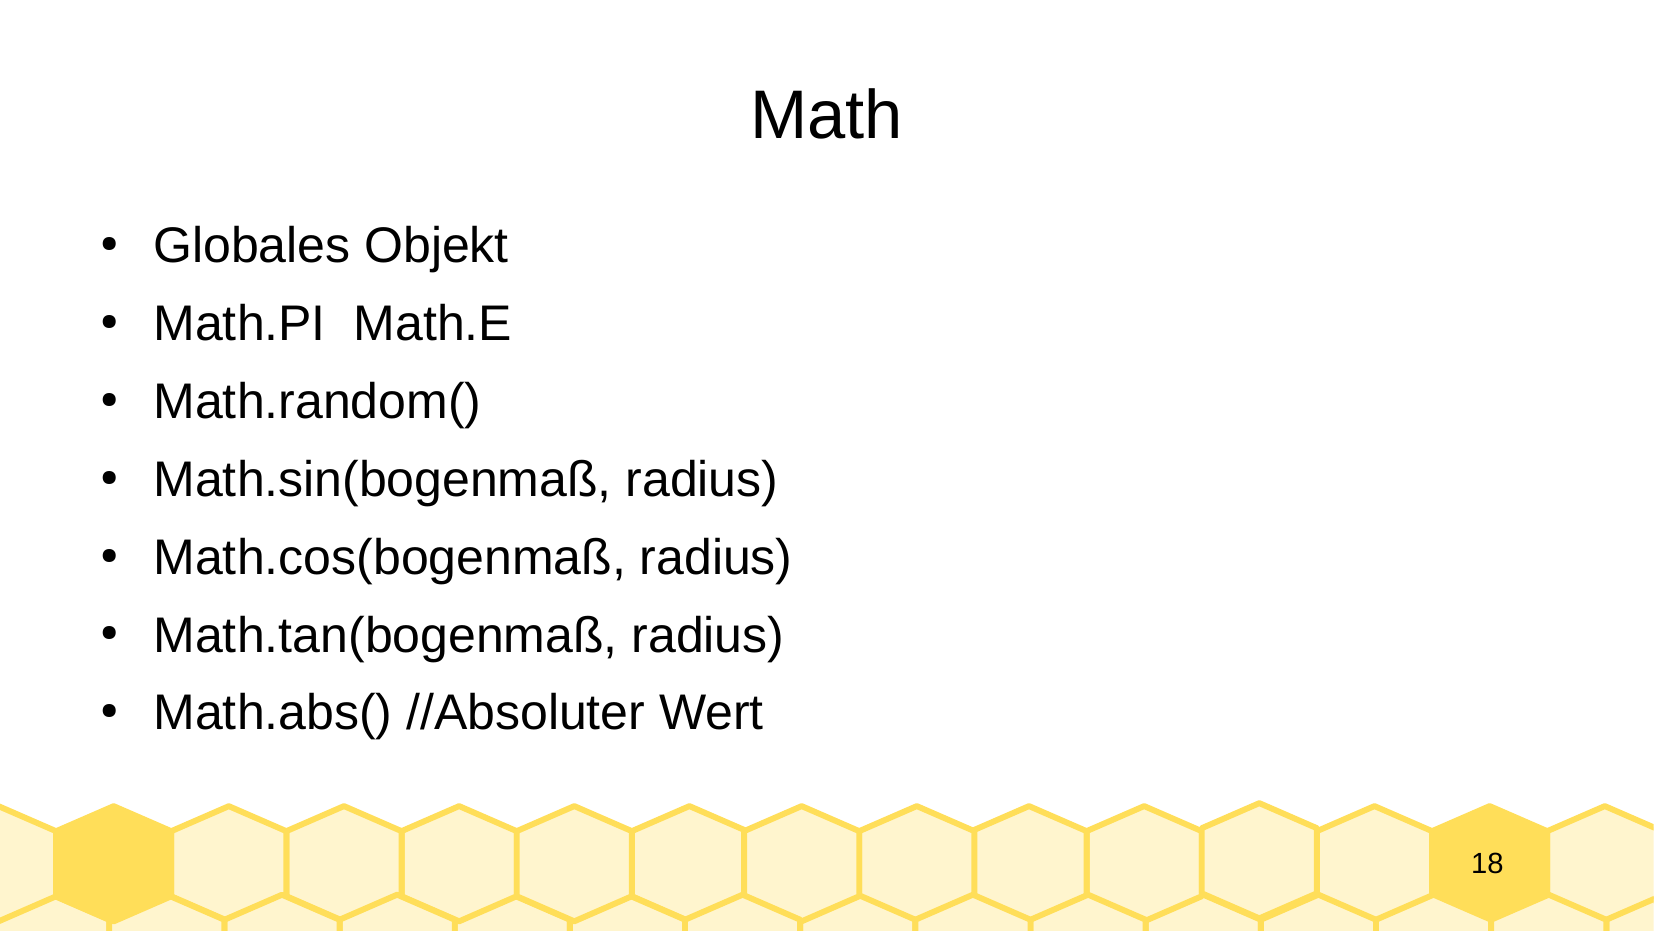

# Math
Globales Objekt
Math.PI Math.E
Math.random()
Math.sin(bogenmaß, radius)
Math.cos(bogenmaß, radius)
Math.tan(bogenmaß, radius)
Math.abs() //Absoluter Wert